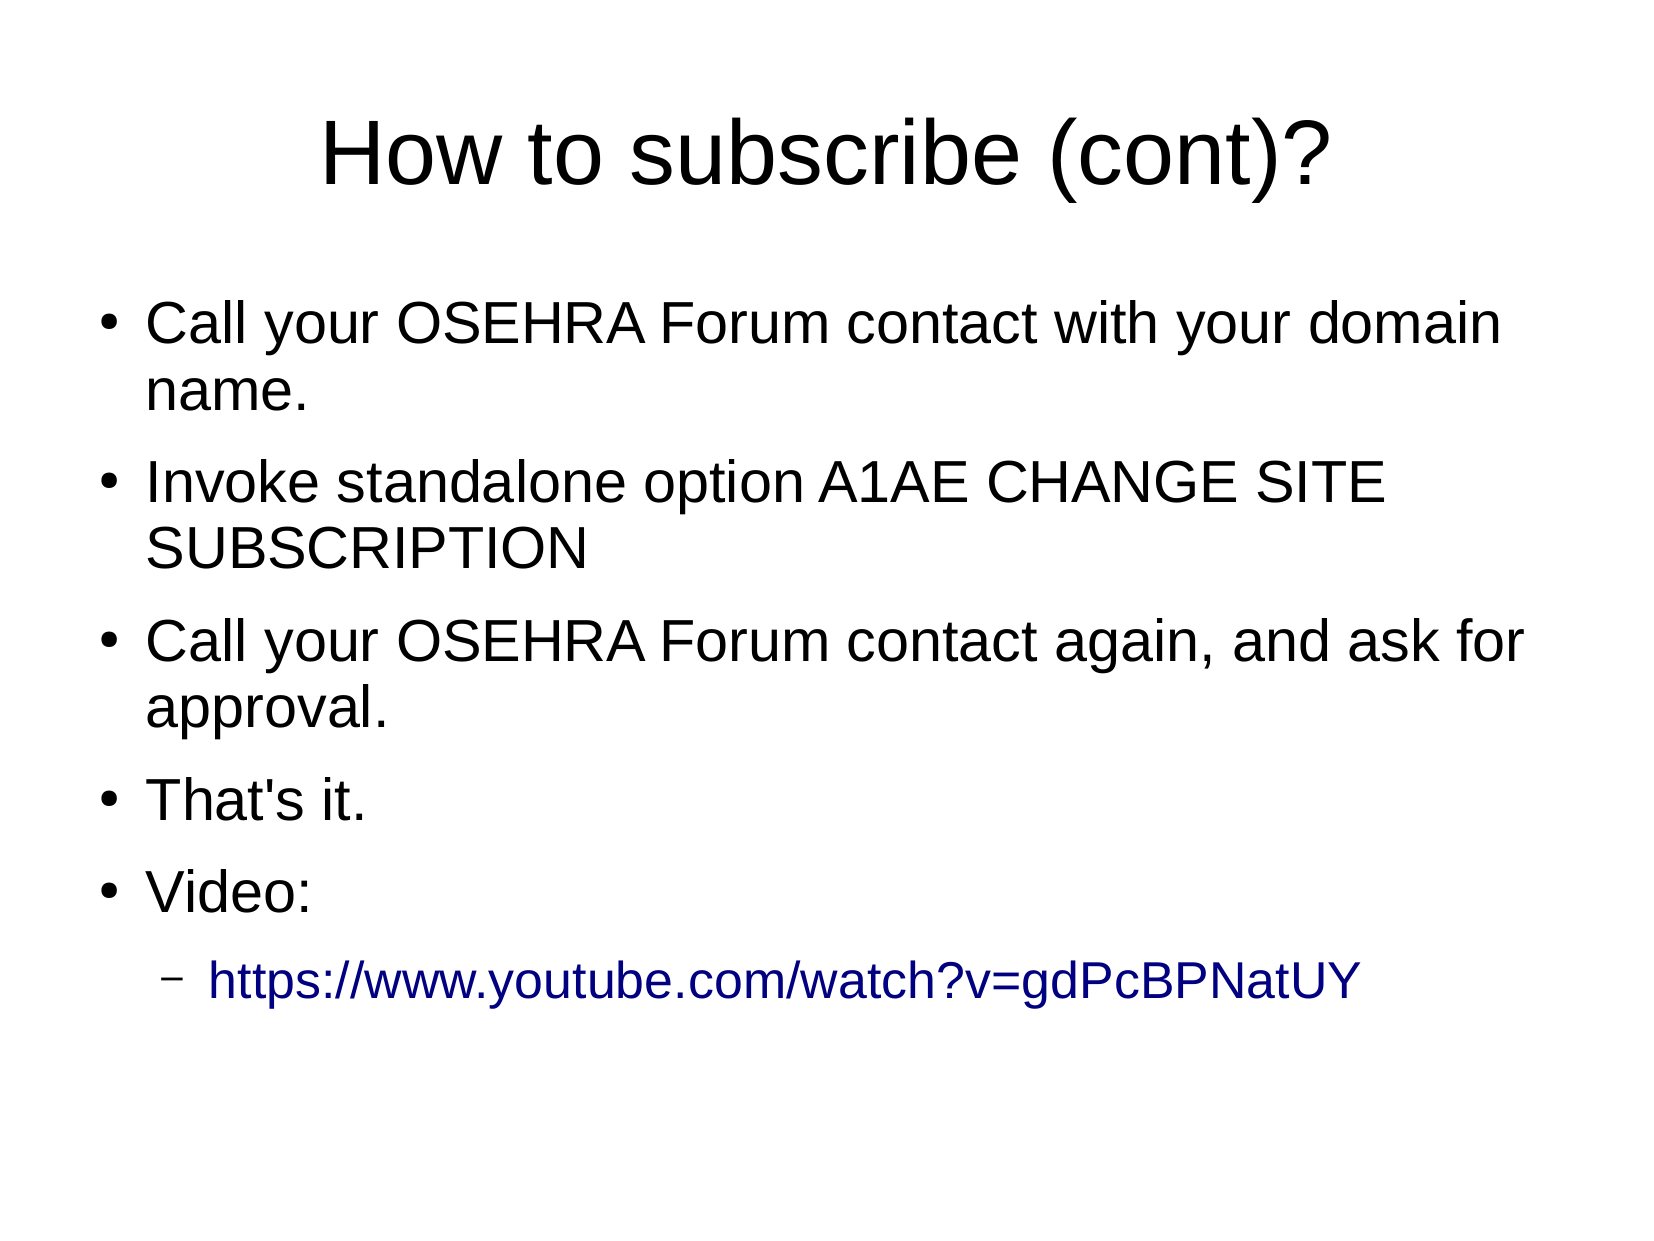

# How to subscribe (cont)?
Call your OSEHRA Forum contact with your domain name.
Invoke standalone option A1AE CHANGE SITE SUBSCRIPTION
Call your OSEHRA Forum contact again, and ask for approval.
That's it.
Video:
https://www.youtube.com/watch?v=gdPcBPNatUY